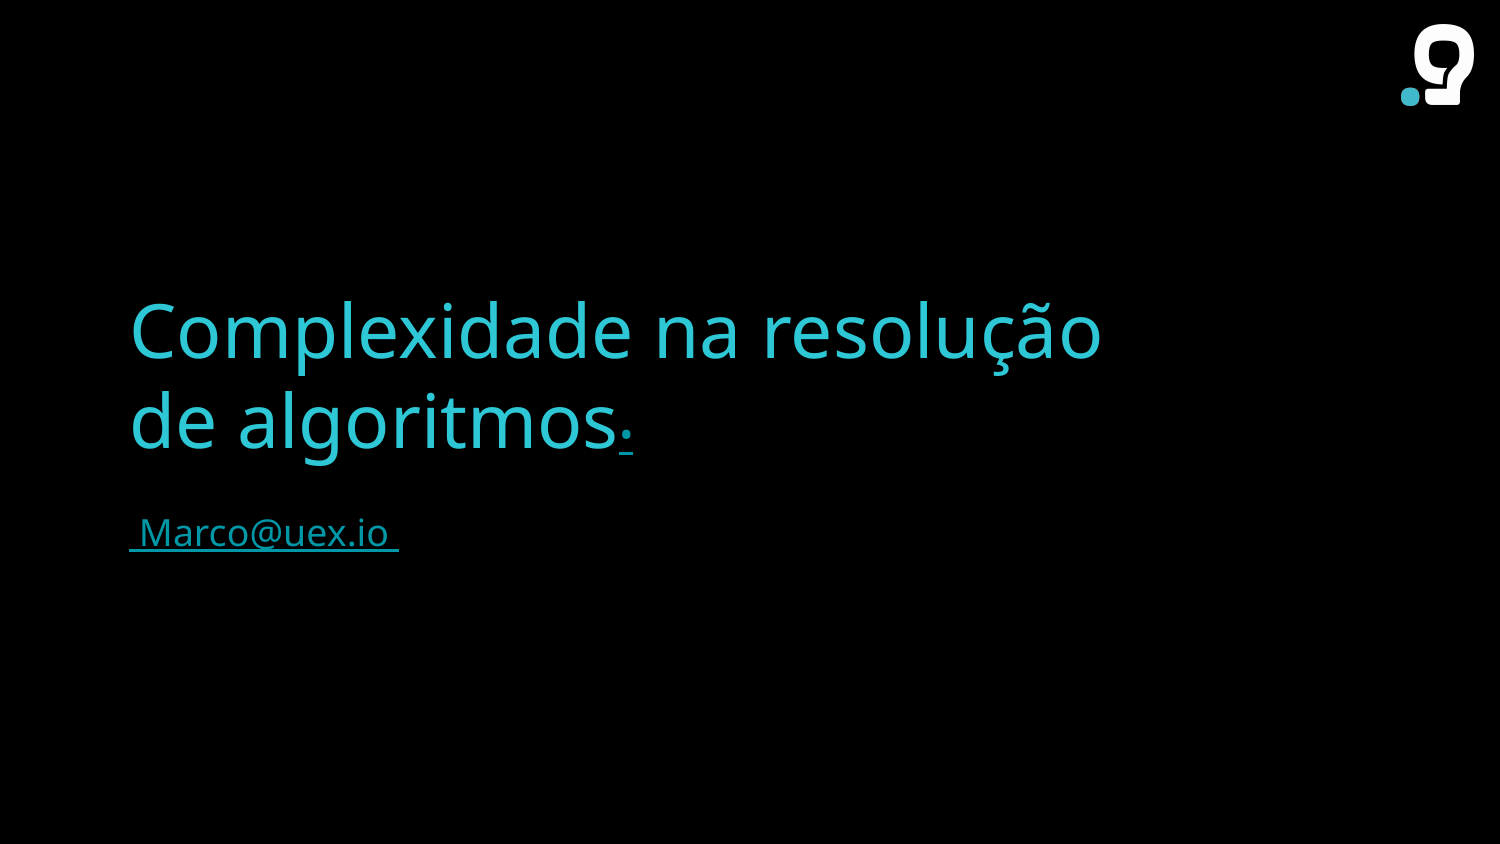

# Complexidade na resolução de algoritmos• Marco@uex.io